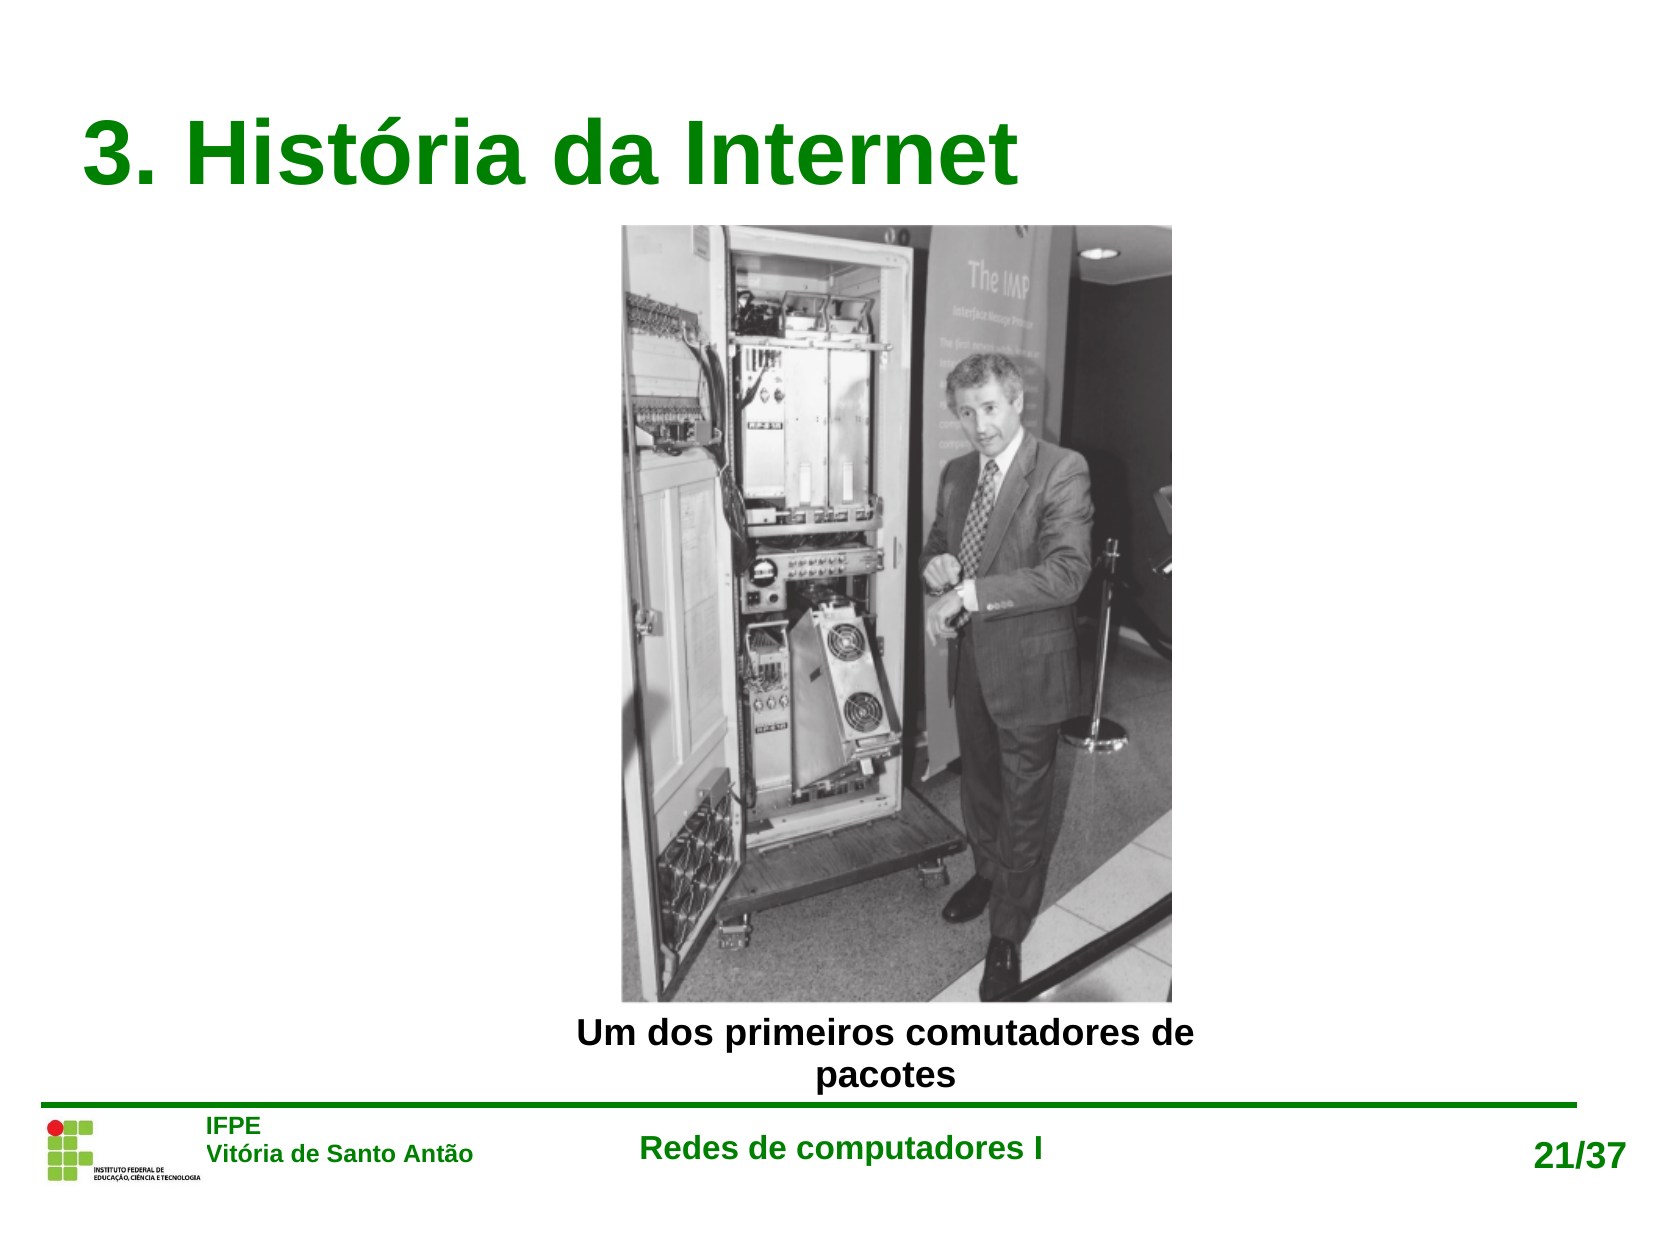

# 3. História da Internet
Um dos primeiros comutadores de pacotes